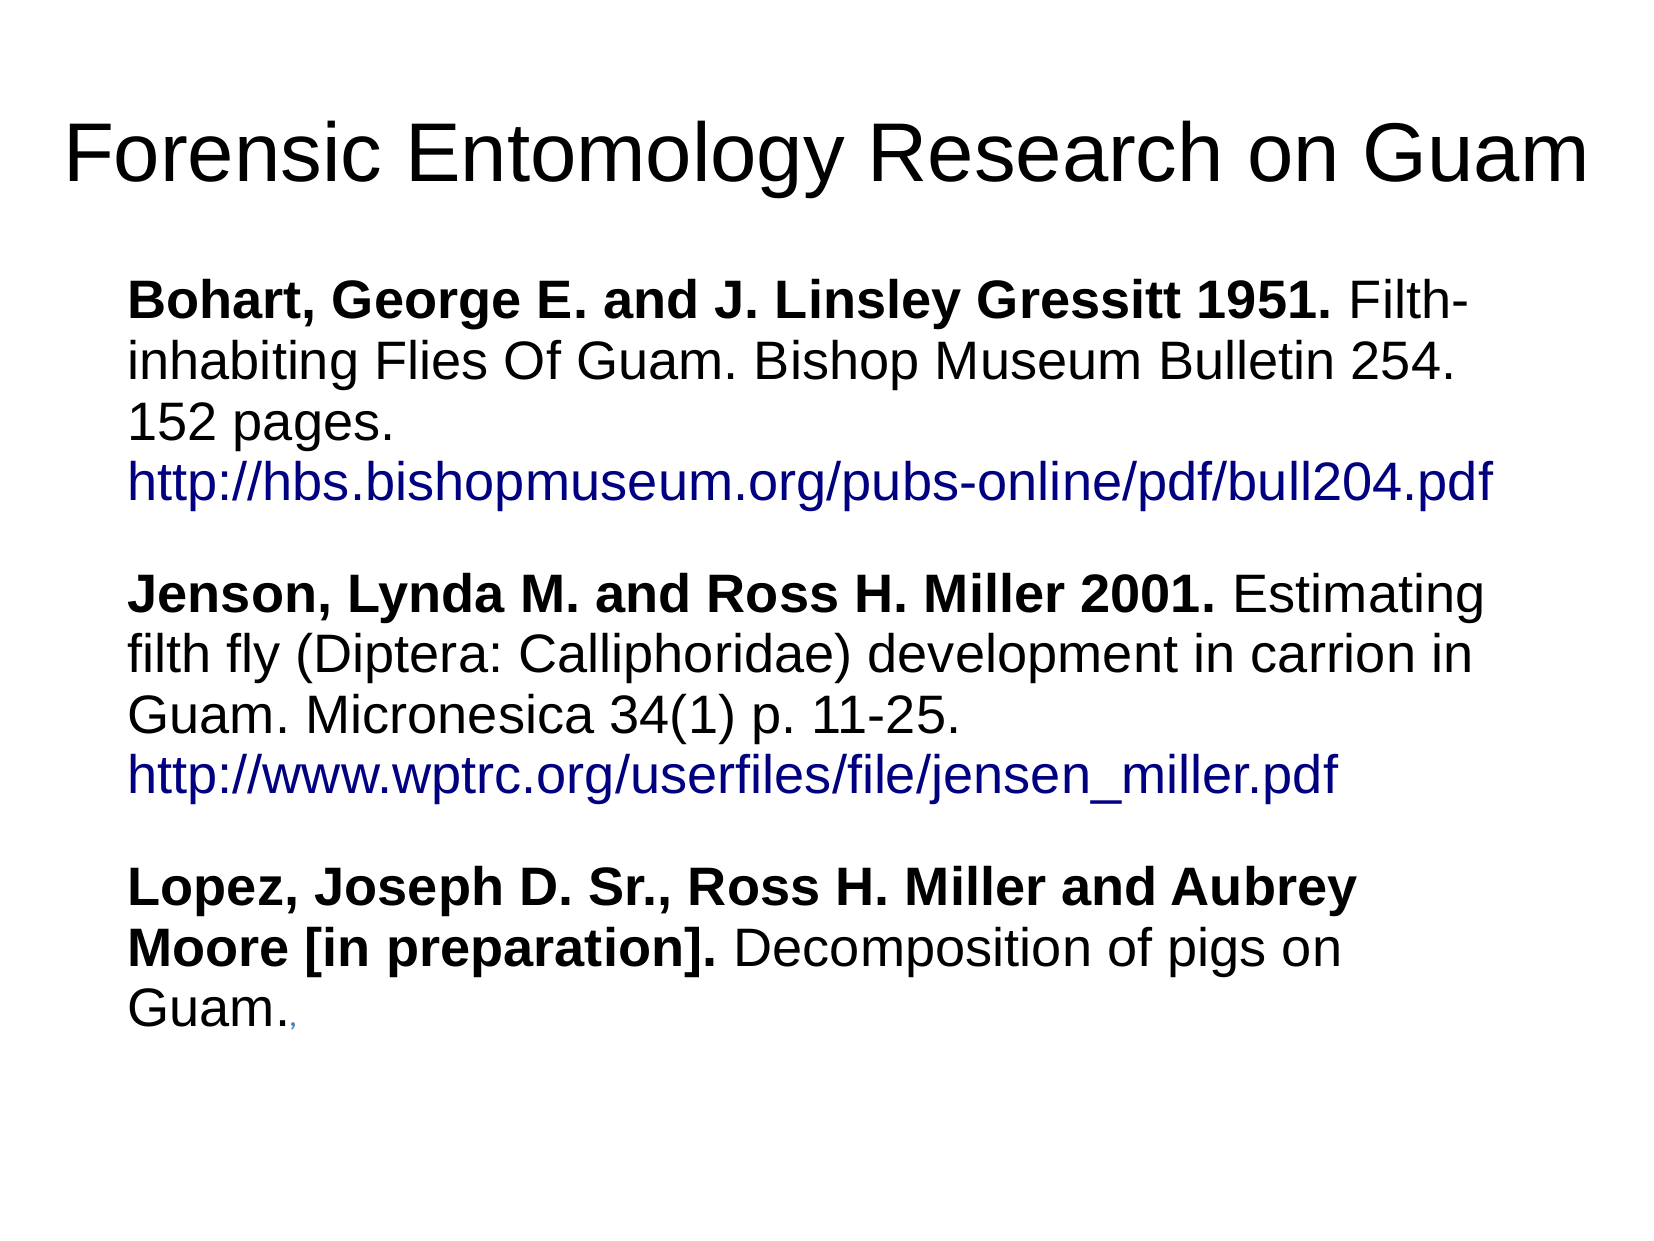

# Forensic Entomology Research on Guam
Bohart, George E. and J. Linsley Gressitt 1951. Filth-inhabiting Flies Of Guam. Bishop Museum Bulletin 254. 152 pages.
http://hbs.bishopmuseum.org/pubs-online/pdf/bull204.pdf
Jenson, Lynda M. and Ross H. Miller 2001. Estimating filth fly (Diptera: Calliphoridae) development in carrion in Guam. Micronesica 34(1) p. 11-25.
http://www.wptrc.org/userfiles/file/jensen_miller.pdf
Lopez, Joseph D. Sr., Ross H. Miller and Aubrey Moore [in preparation]. Decomposition of pigs on Guam.,